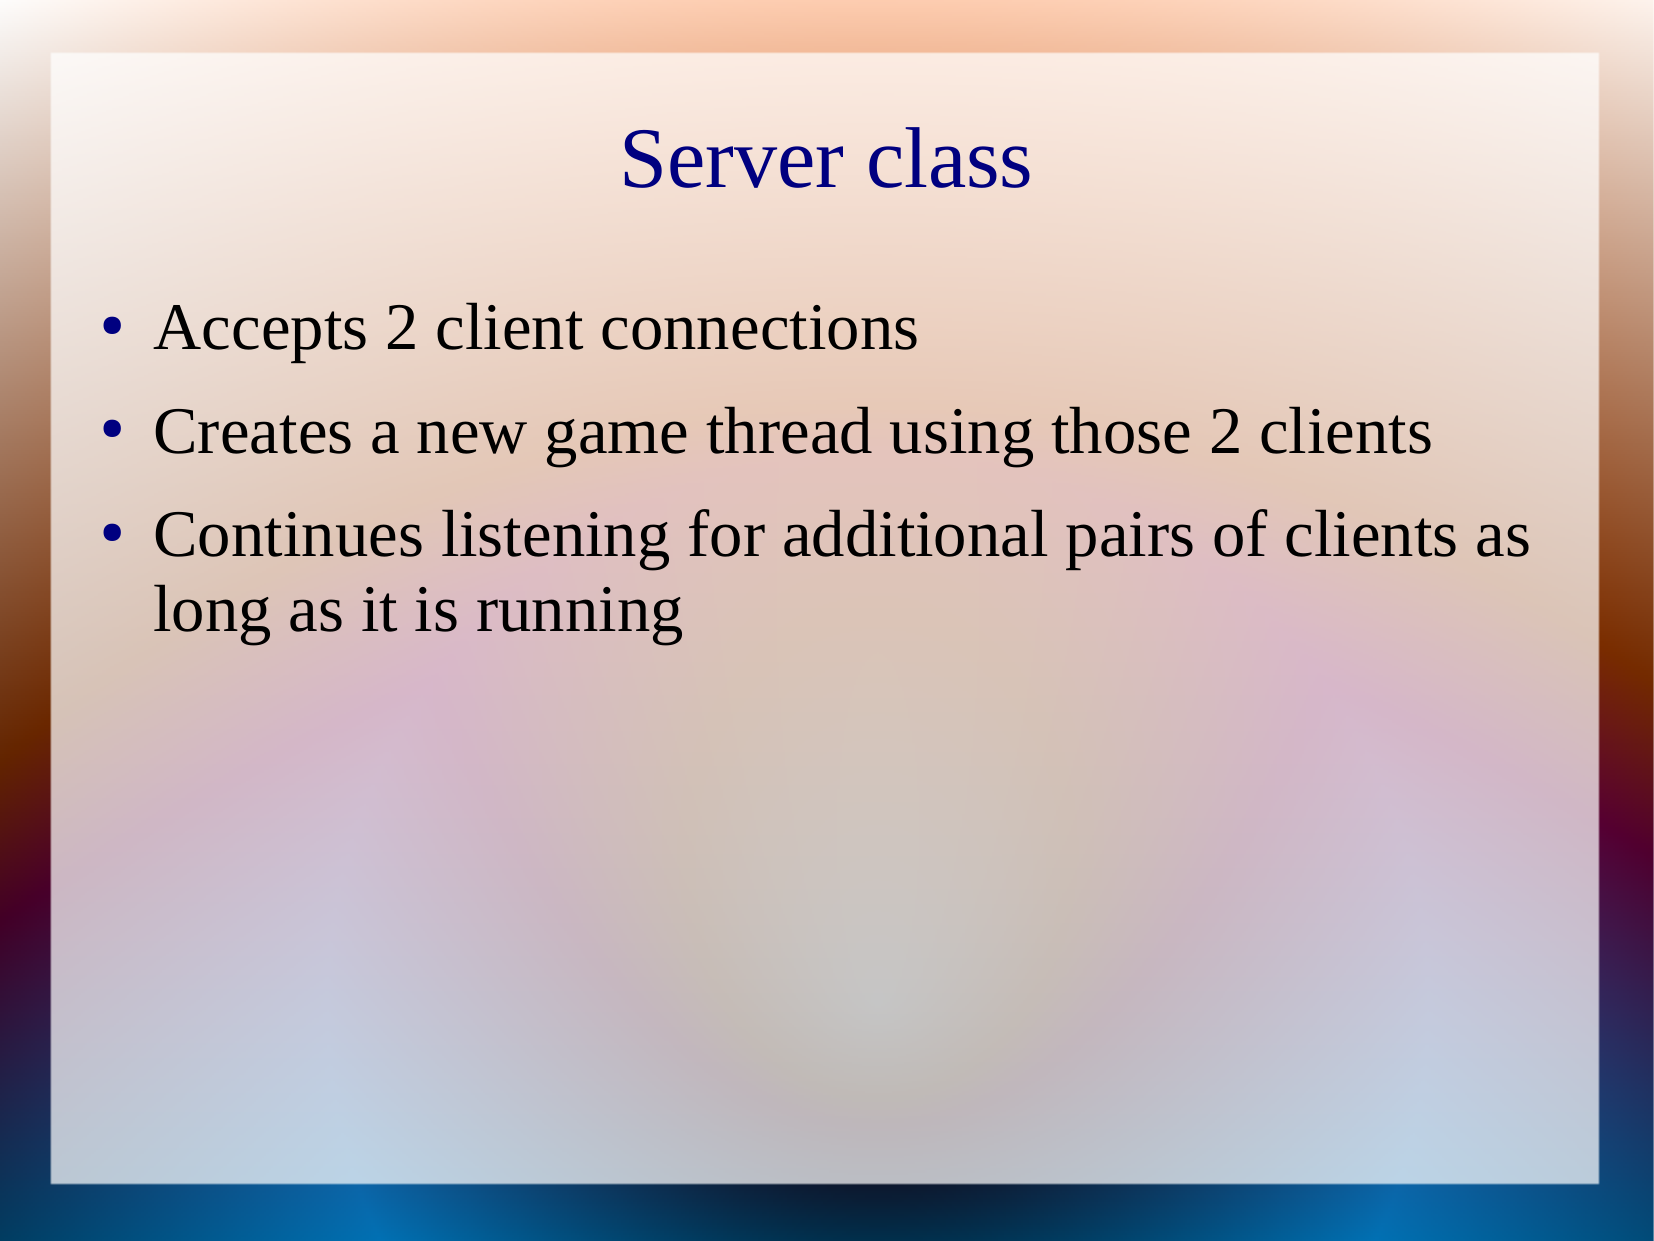

# Server class
Accepts 2 client connections
Creates a new game thread using those 2 clients
Continues listening for additional pairs of clients as long as it is running